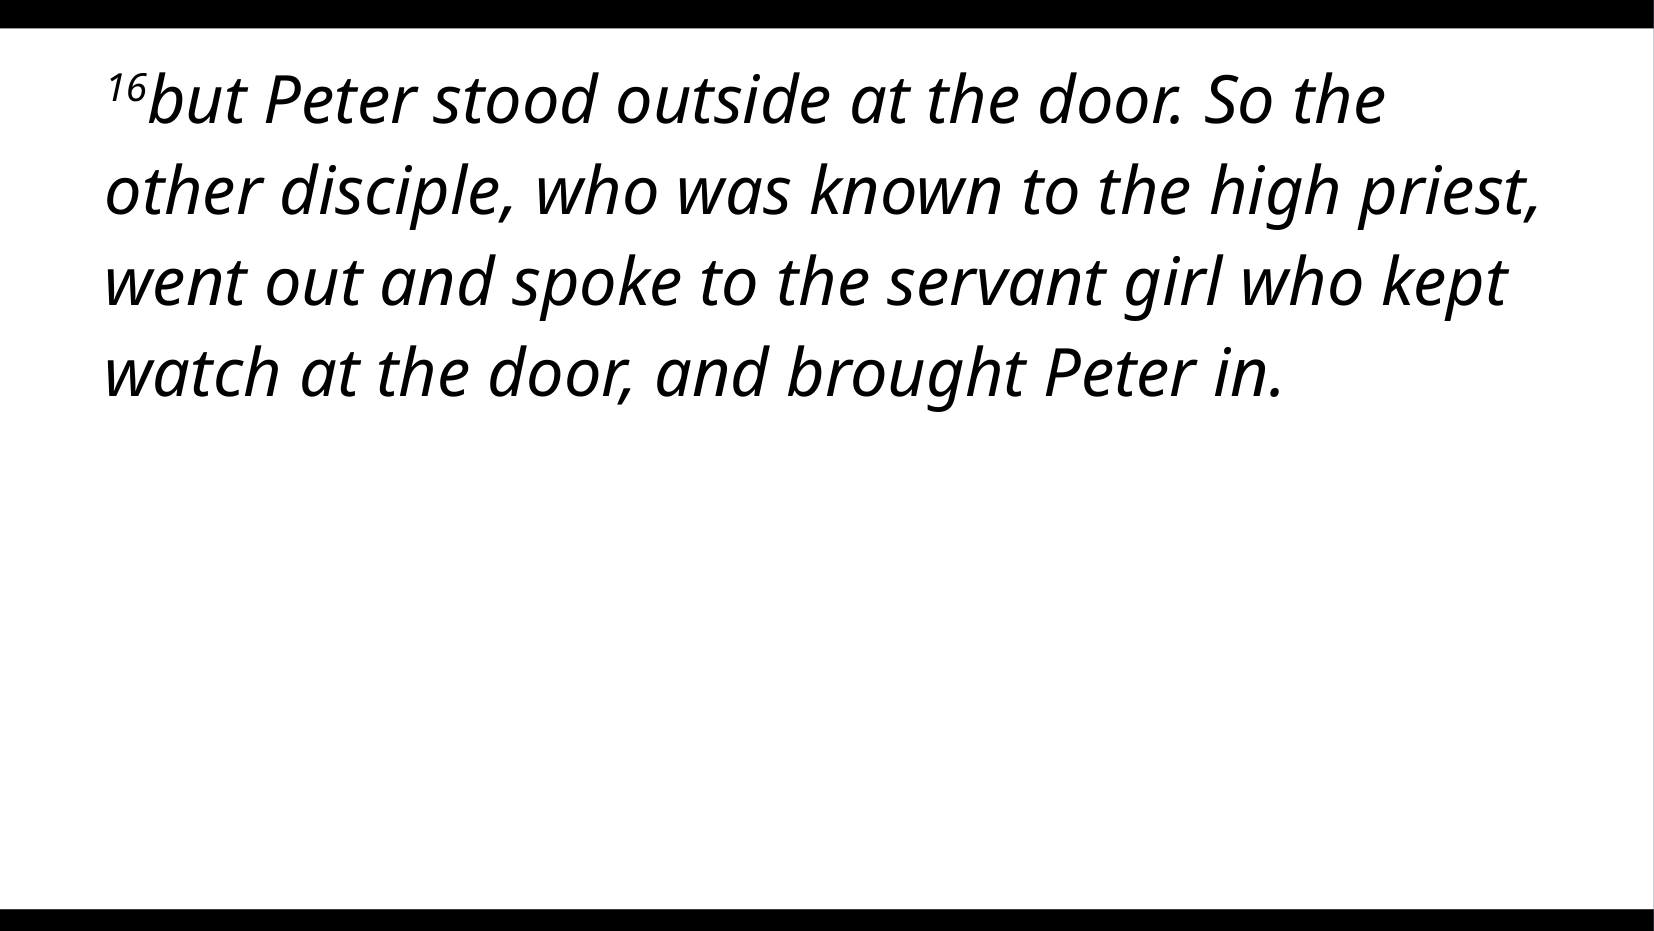

16but Peter stood outside at the door. So the other disciple, who was known to the high priest, went out and spoke to the servant girl who kept watch at the door, and brought Peter in.